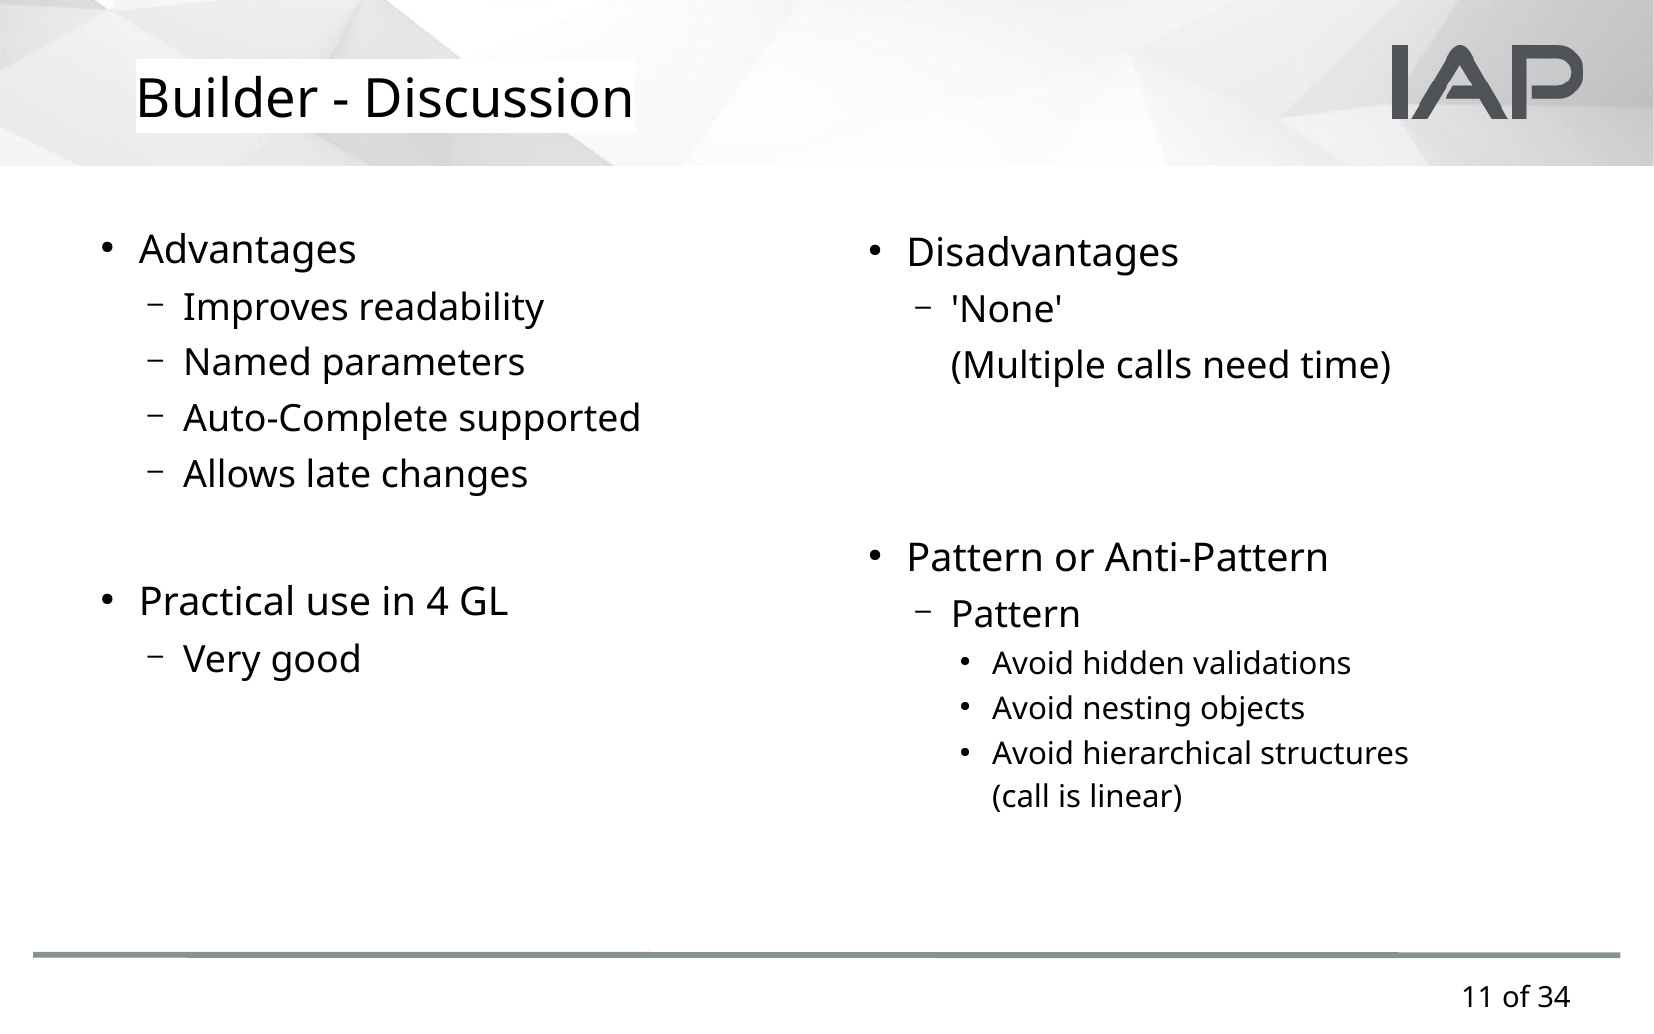

# Builder - Discussion
Advantages
Improves readability
Named parameters
Auto-Complete supported
Allows late changes
Practical use in 4 GL
Very good
Disadvantages
'None'
(Multiple calls need time)
Pattern or Anti-Pattern
Pattern
Avoid hidden validations
Avoid nesting objects
Avoid hierarchical structures
(call is linear)
11